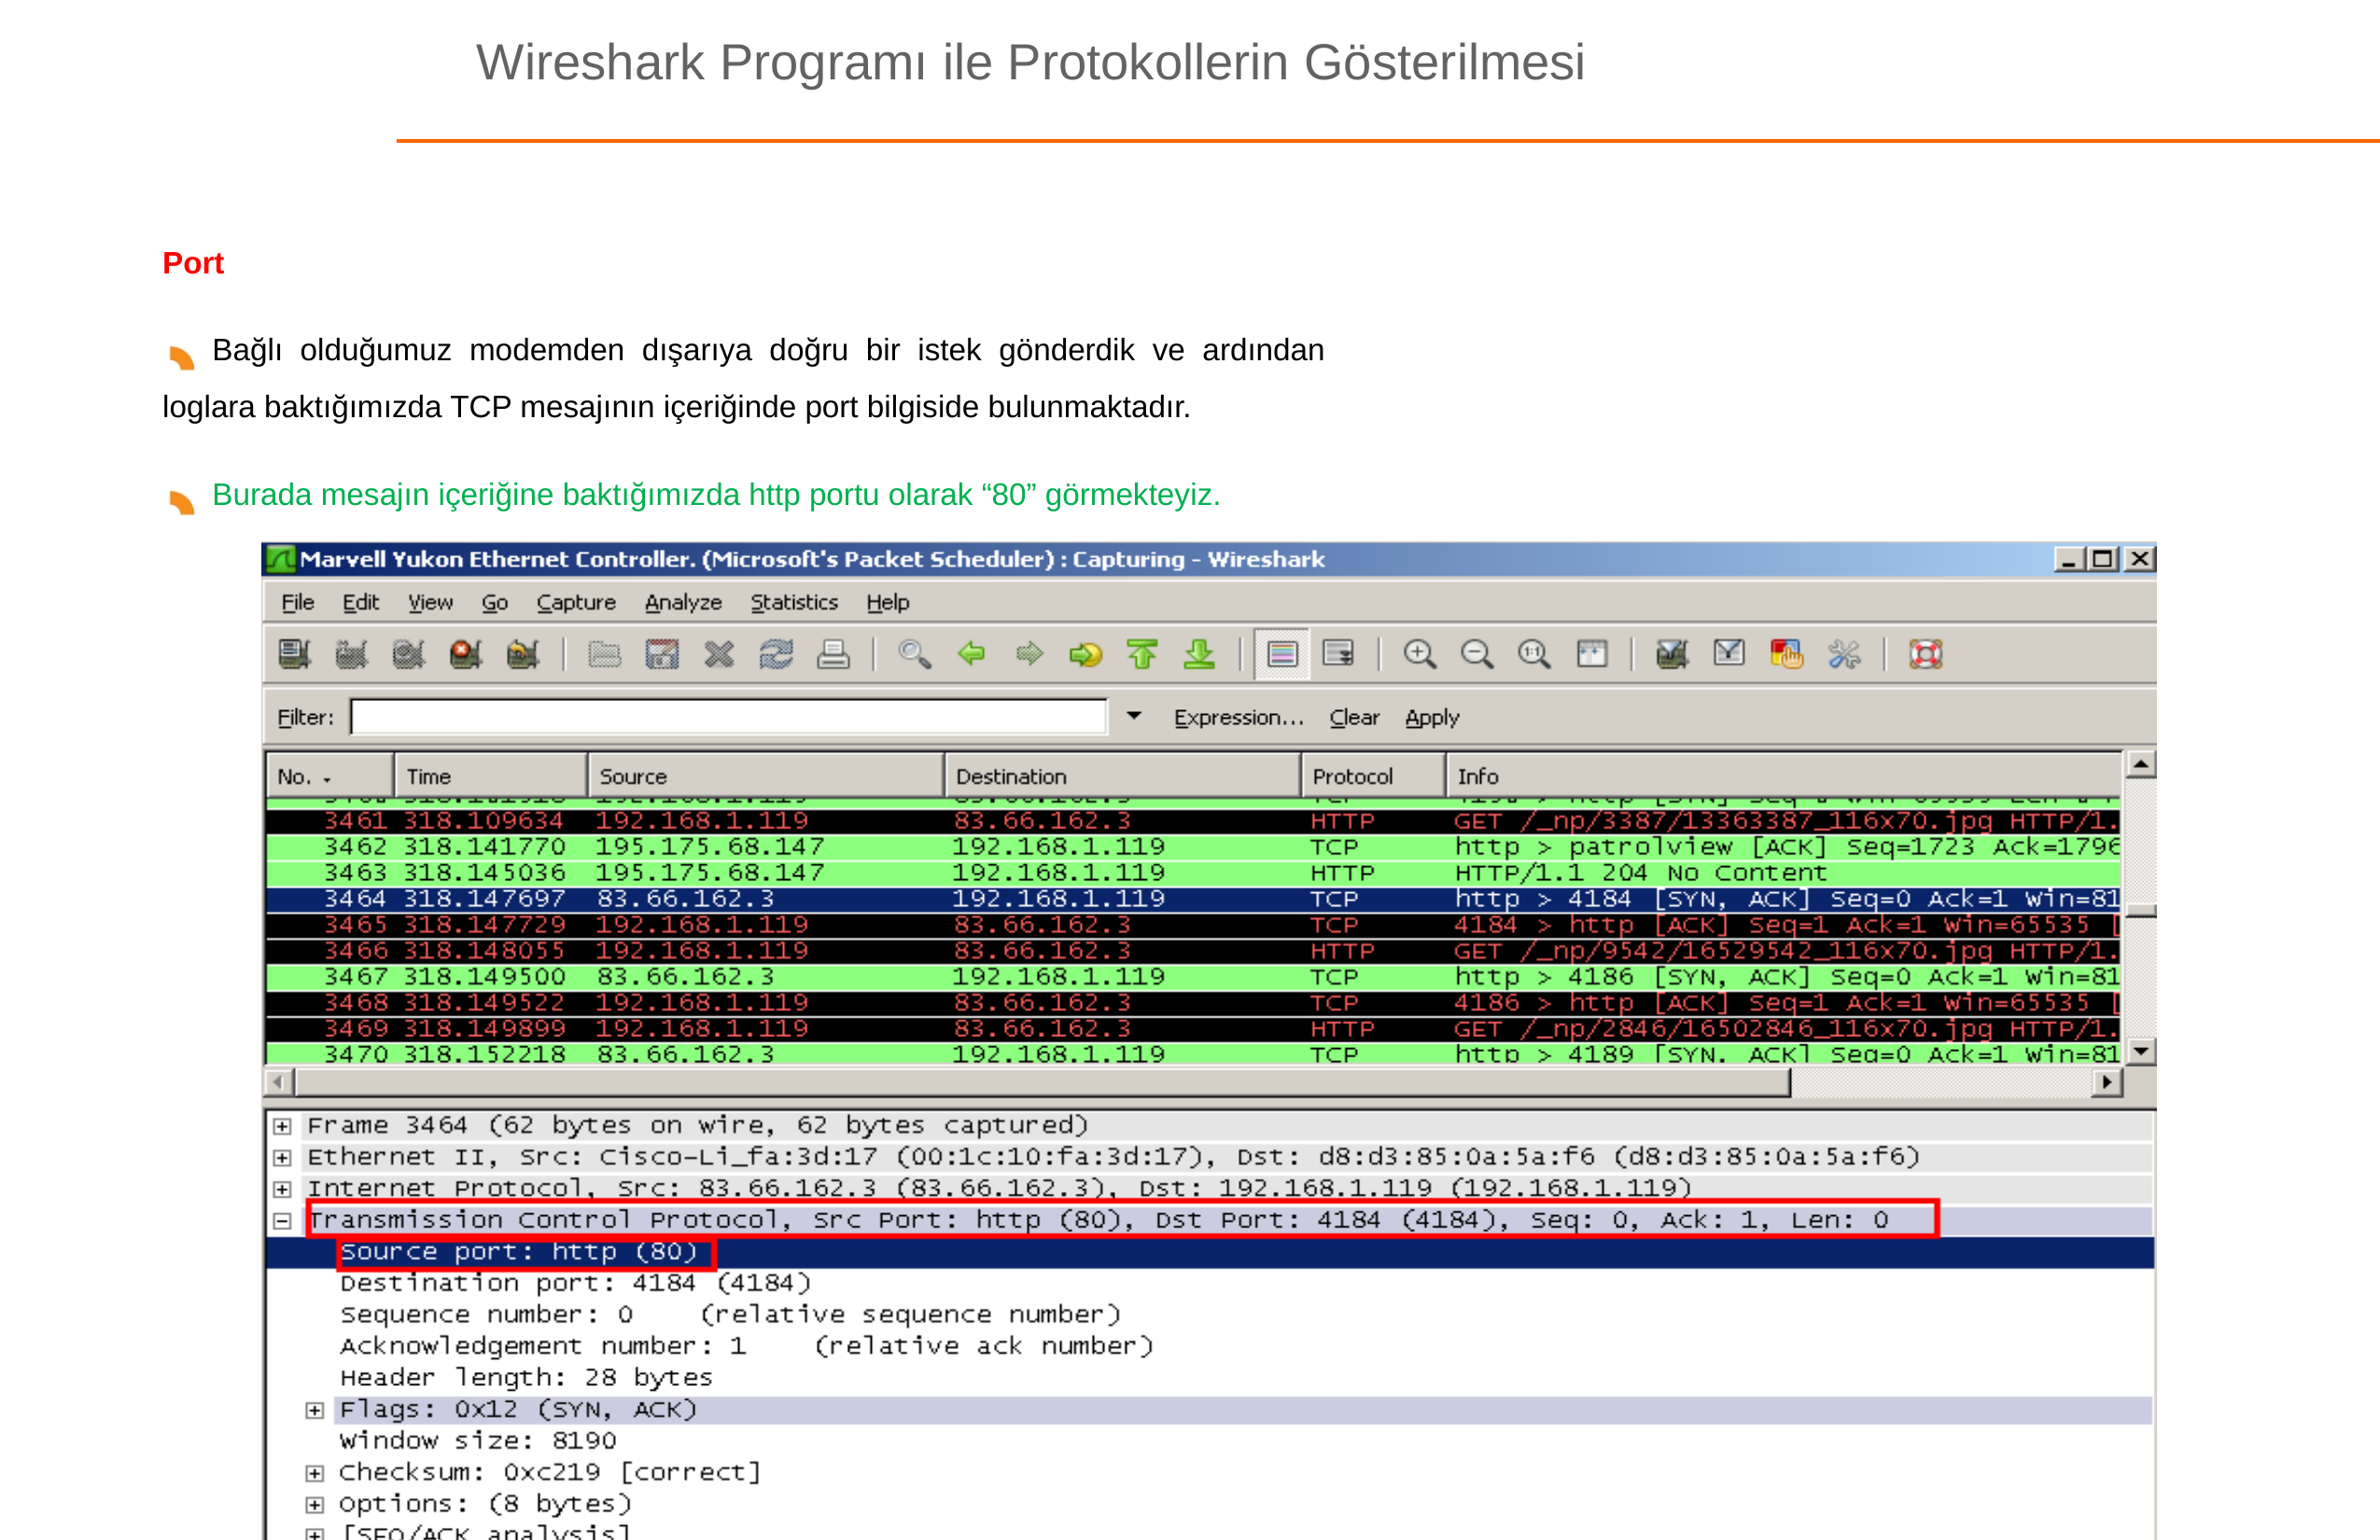

Wireshark Programı ile Protokollerin Gösterilmesi
Port
 Bağlı olduğumuz modemden dışarıya doğru bir istek gönderdik ve ardından
loglara baktığımızda TCP mesajının içeriğinde port bilgiside bulunmaktadır.
 Burada mesajın içeriğine baktığımızda http portu olarak “80” görmekteyiz.